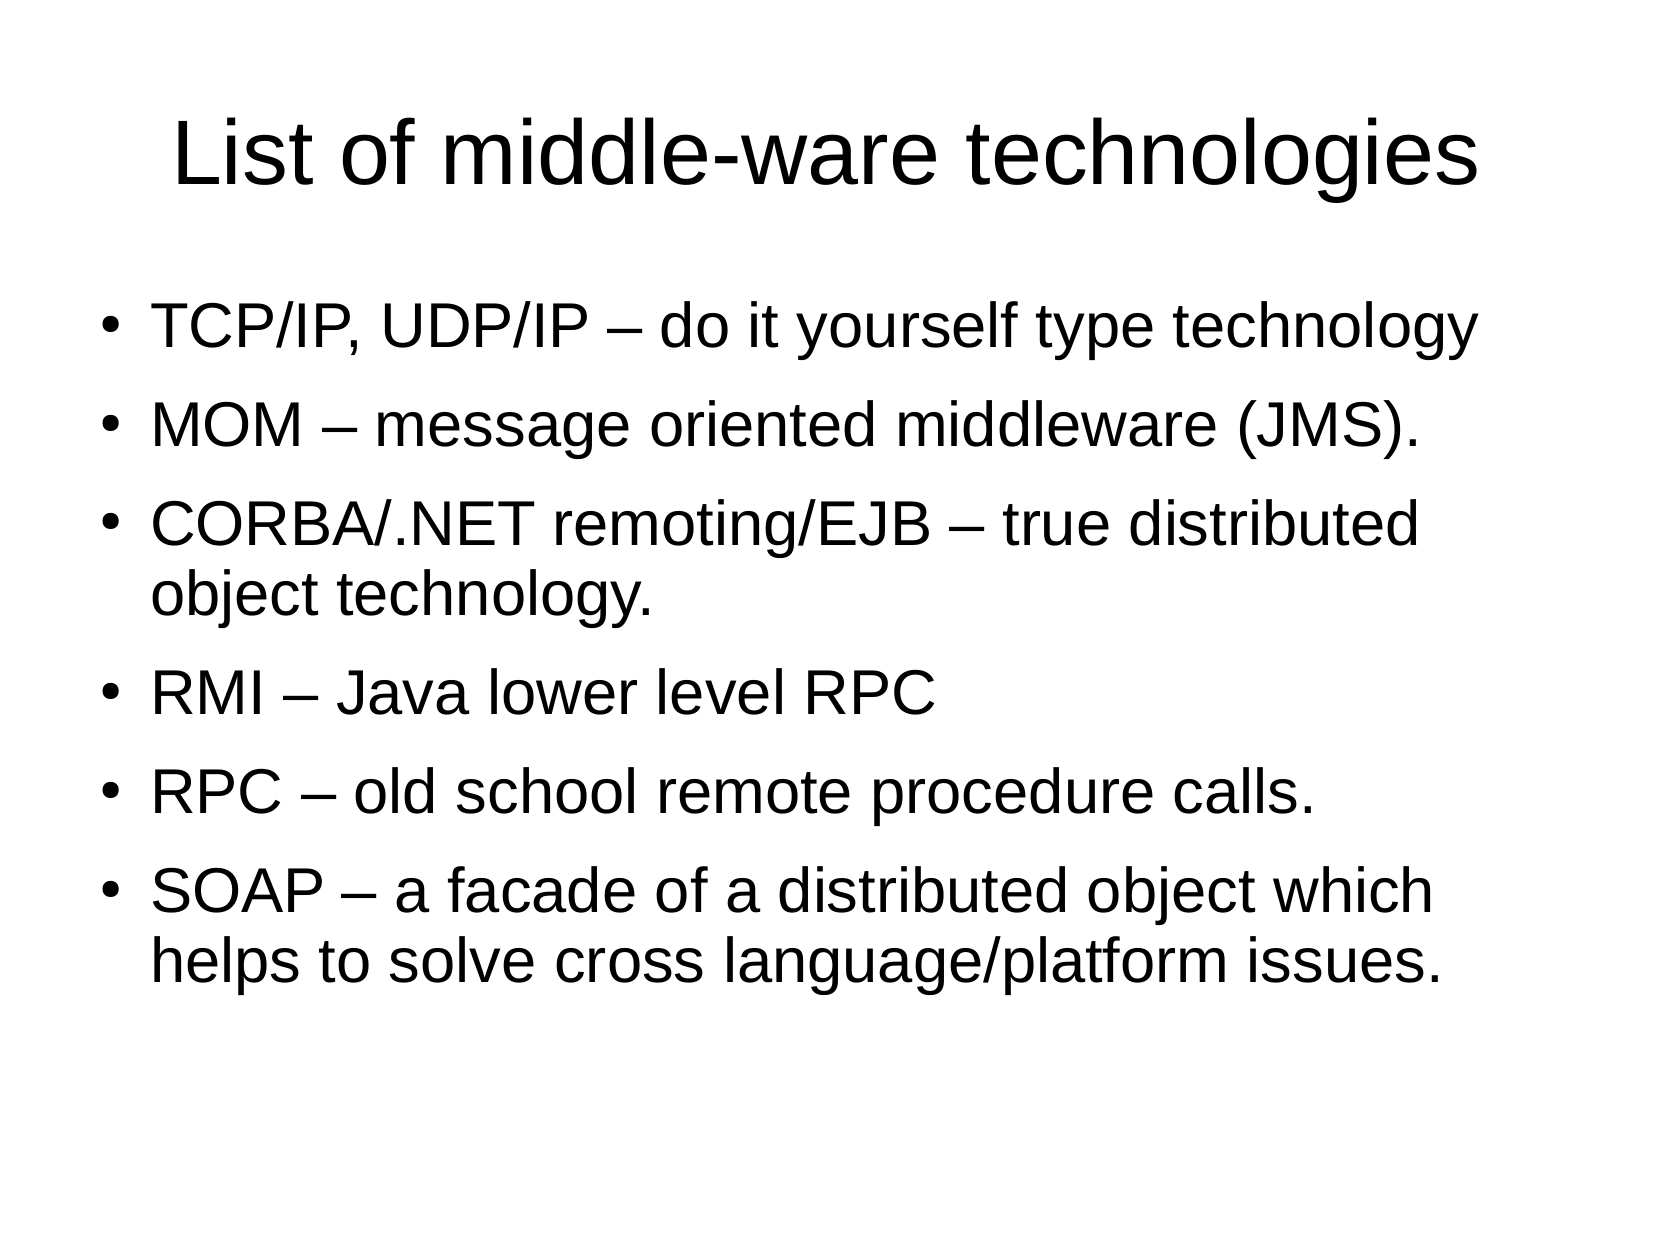

# List of middle-ware technologies
TCP/IP, UDP/IP – do it yourself type technology
MOM – message oriented middleware (JMS).
CORBA/.NET remoting/EJB – true distributed object technology.
RMI – Java lower level RPC
RPC – old school remote procedure calls.
SOAP – a facade of a distributed object which helps to solve cross language/platform issues.